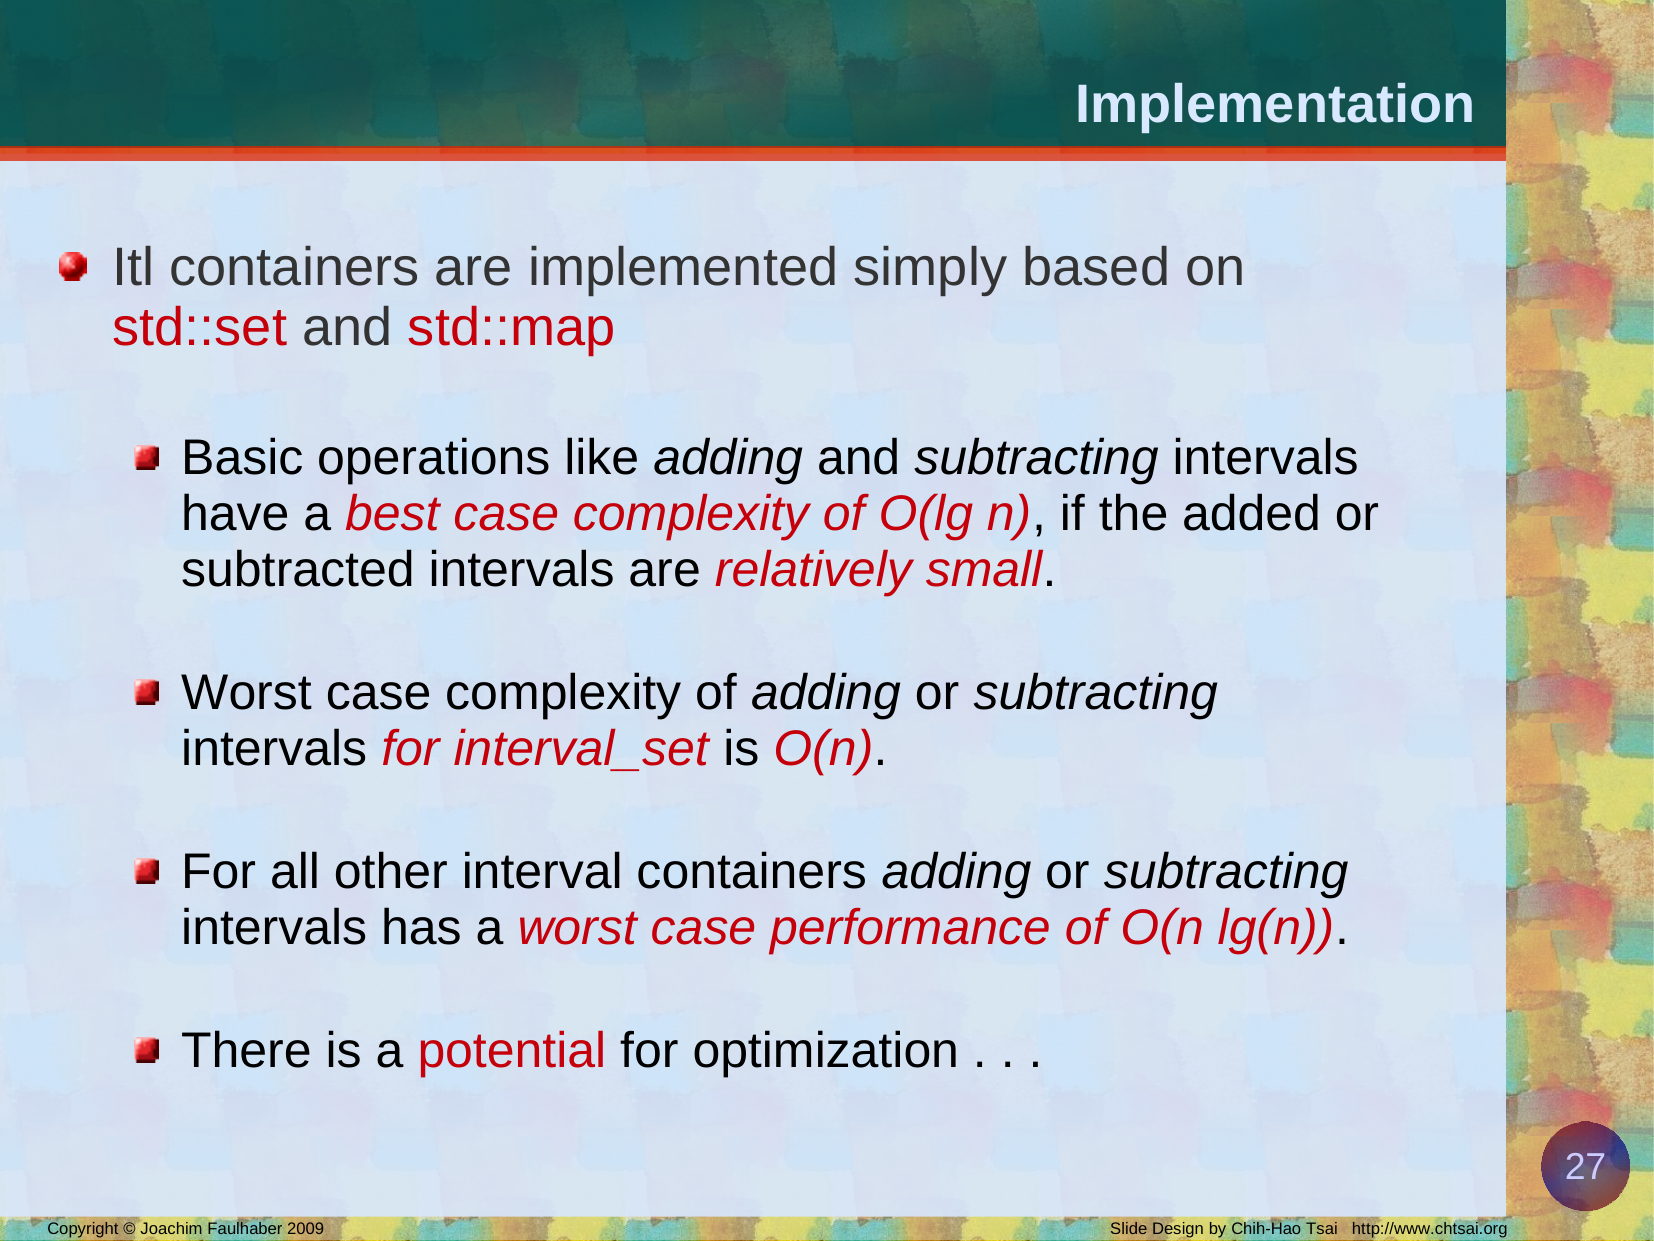

# Implementation
Itl containers are implemented simply based on
std::set and std::map
Basic operations like adding and subtracting intervals have a best case complexity of O(lg n), if the added or subtracted intervals are relatively small.
Worst case complexity of adding or subtracting intervals for interval_set is O(n).
For all other interval containers adding or subtracting intervals has a worst case performance of O(n lg(n)).
There is a potential for optimization . . .